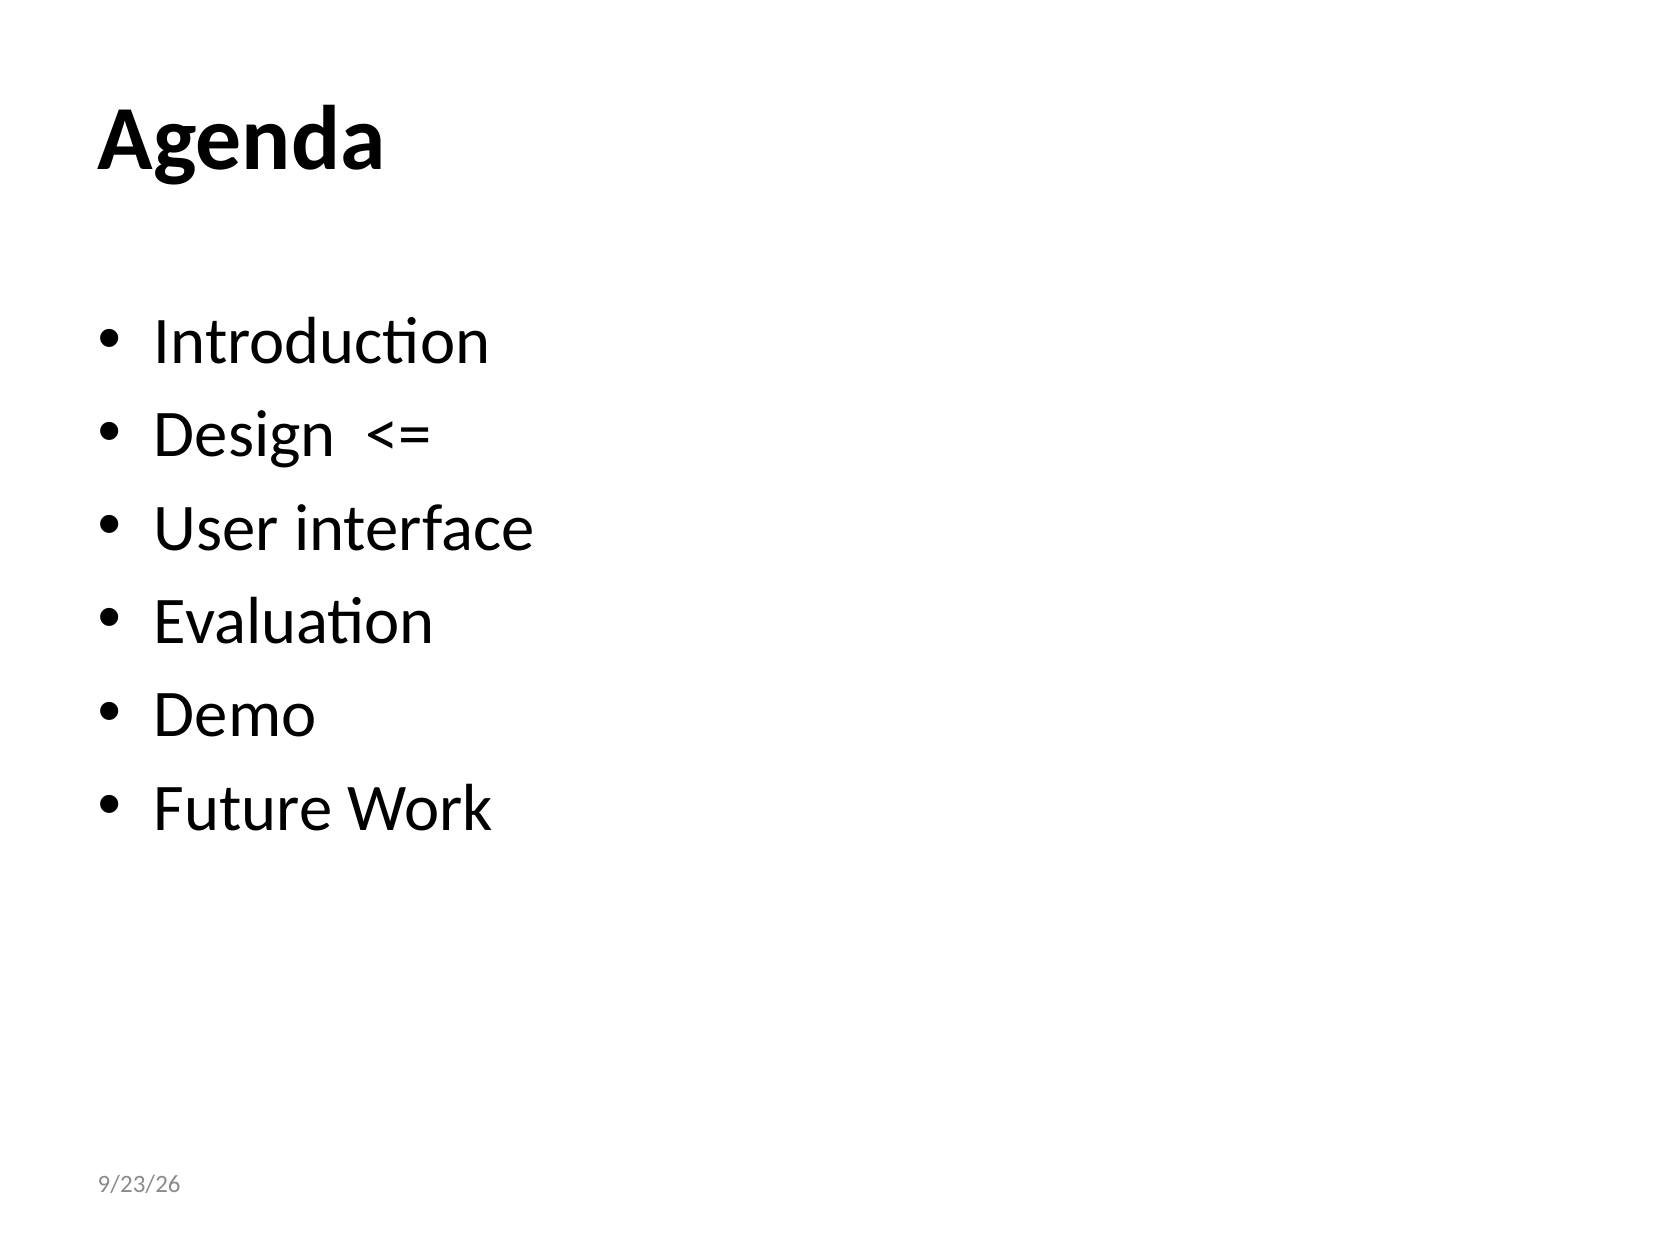

# Agenda
Introduction
Design <=
User interface
Evaluation
Demo
Future Work